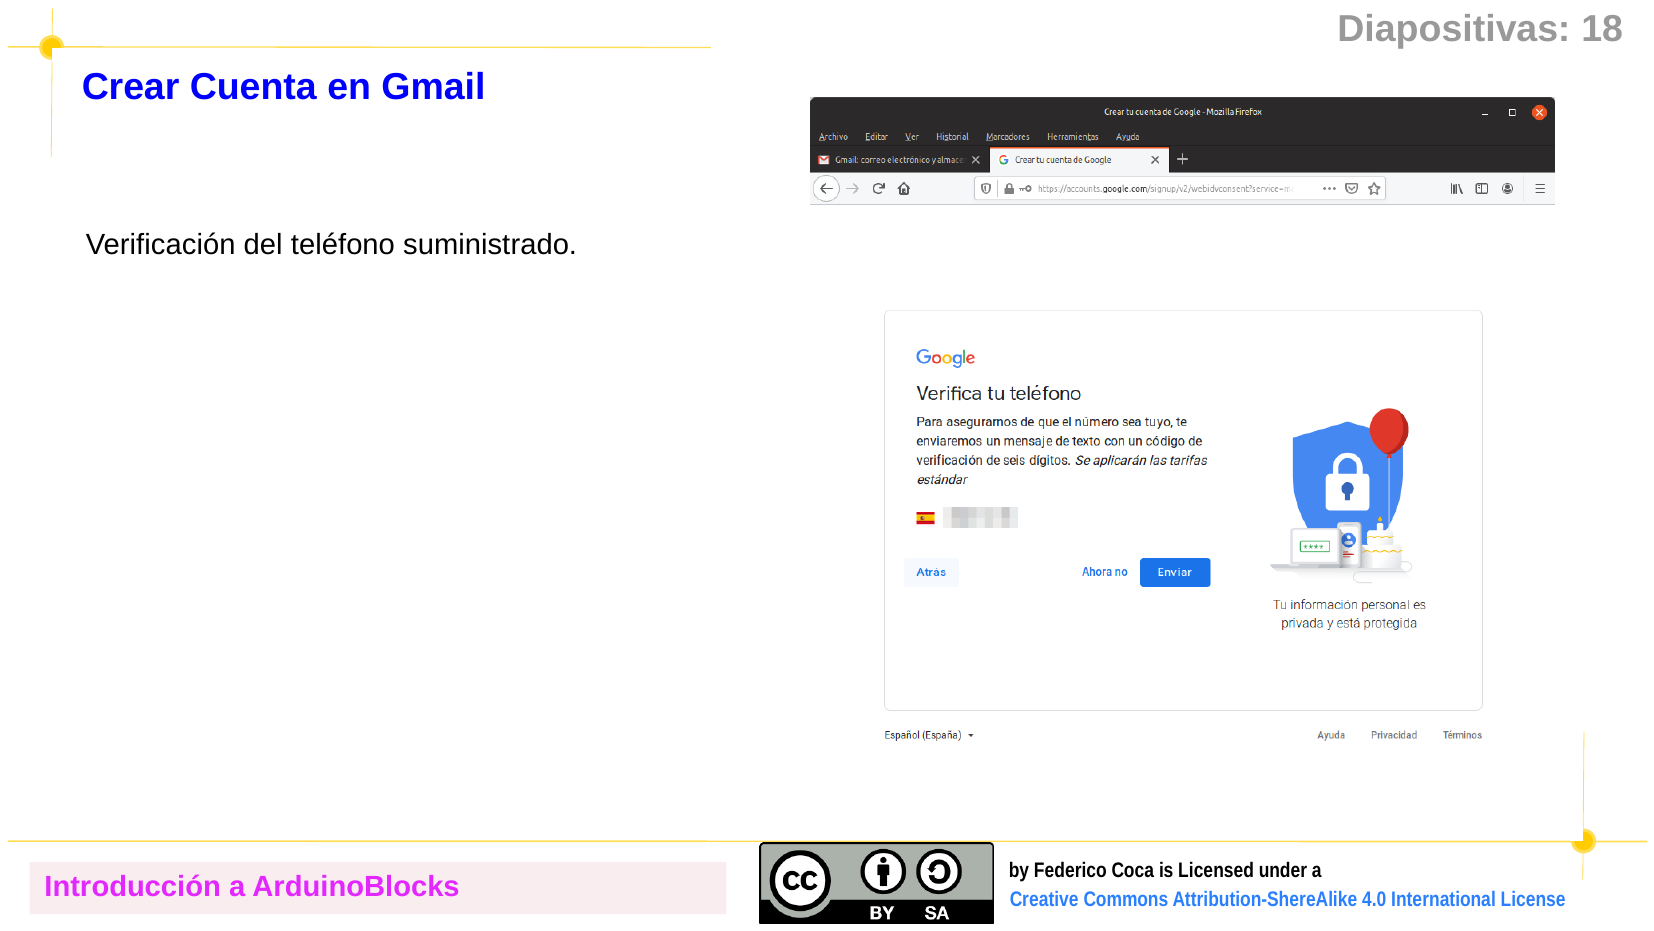

Diapositivas: 18
Crear Cuenta en Gmail
Verificación del teléfono suministrado.
Introducción a ArduinoBlocks